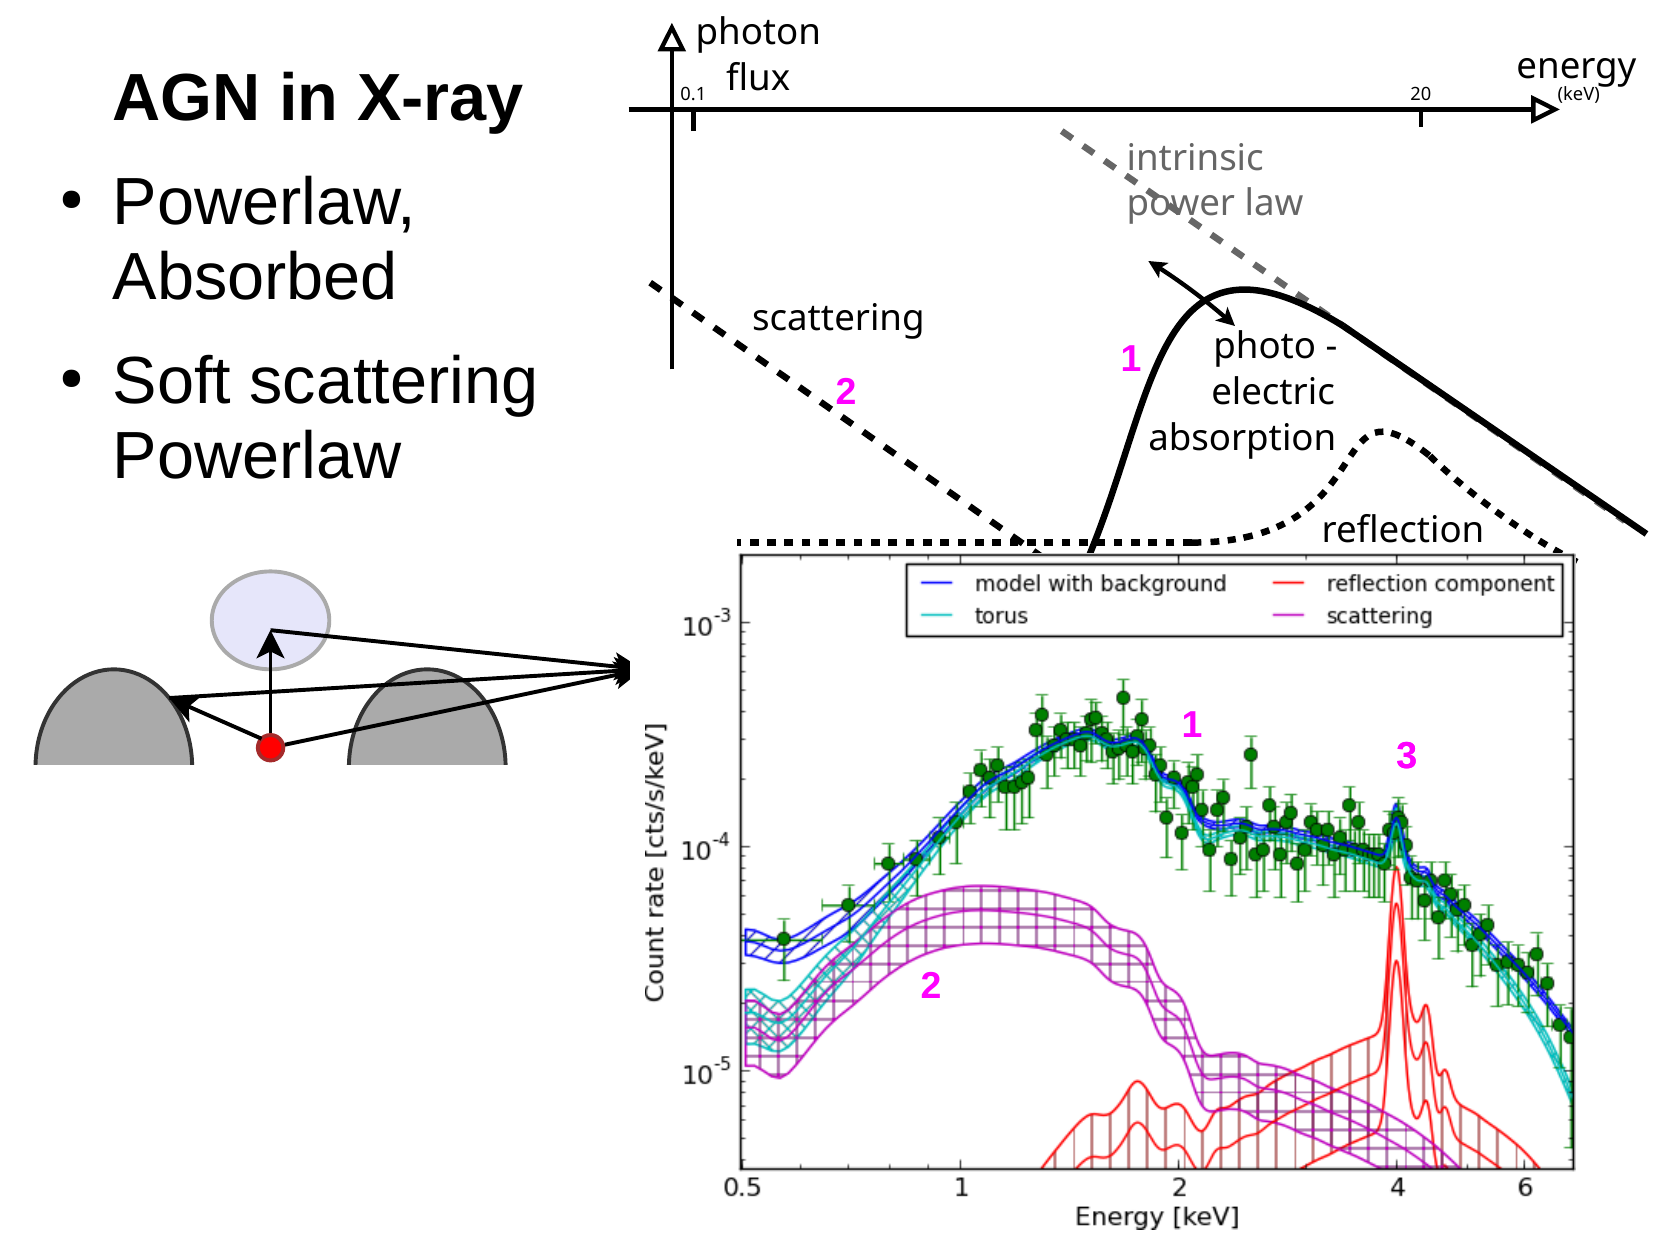

1
2
# AGN in X-ray
Powerlaw,
Absorbed
Soft scattering Powerlaw
1
3
3
2